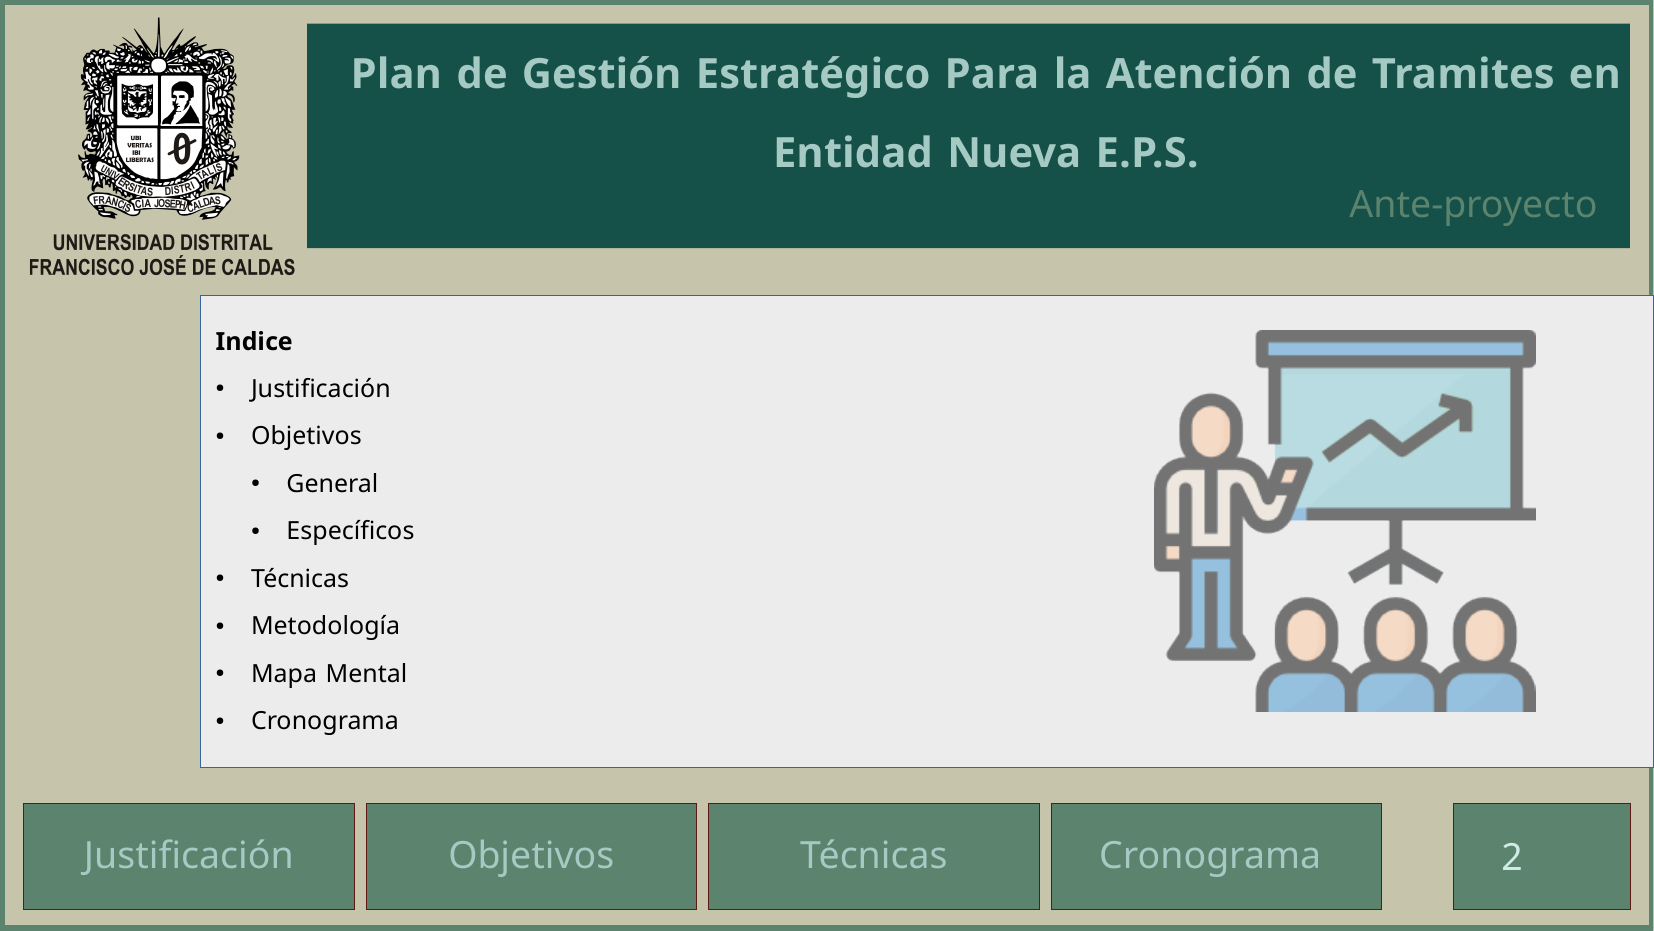

Plan de Gestión Estratégico Para la Atención de Tramites en Entidad Nueva E.P.S.
Ante-proyecto
Indice
Justificación
Objetivos
General
Específicos
Técnicas
Metodología
Mapa Mental
Cronograma
Justificación
Objetivos
Técnicas
Cronograma